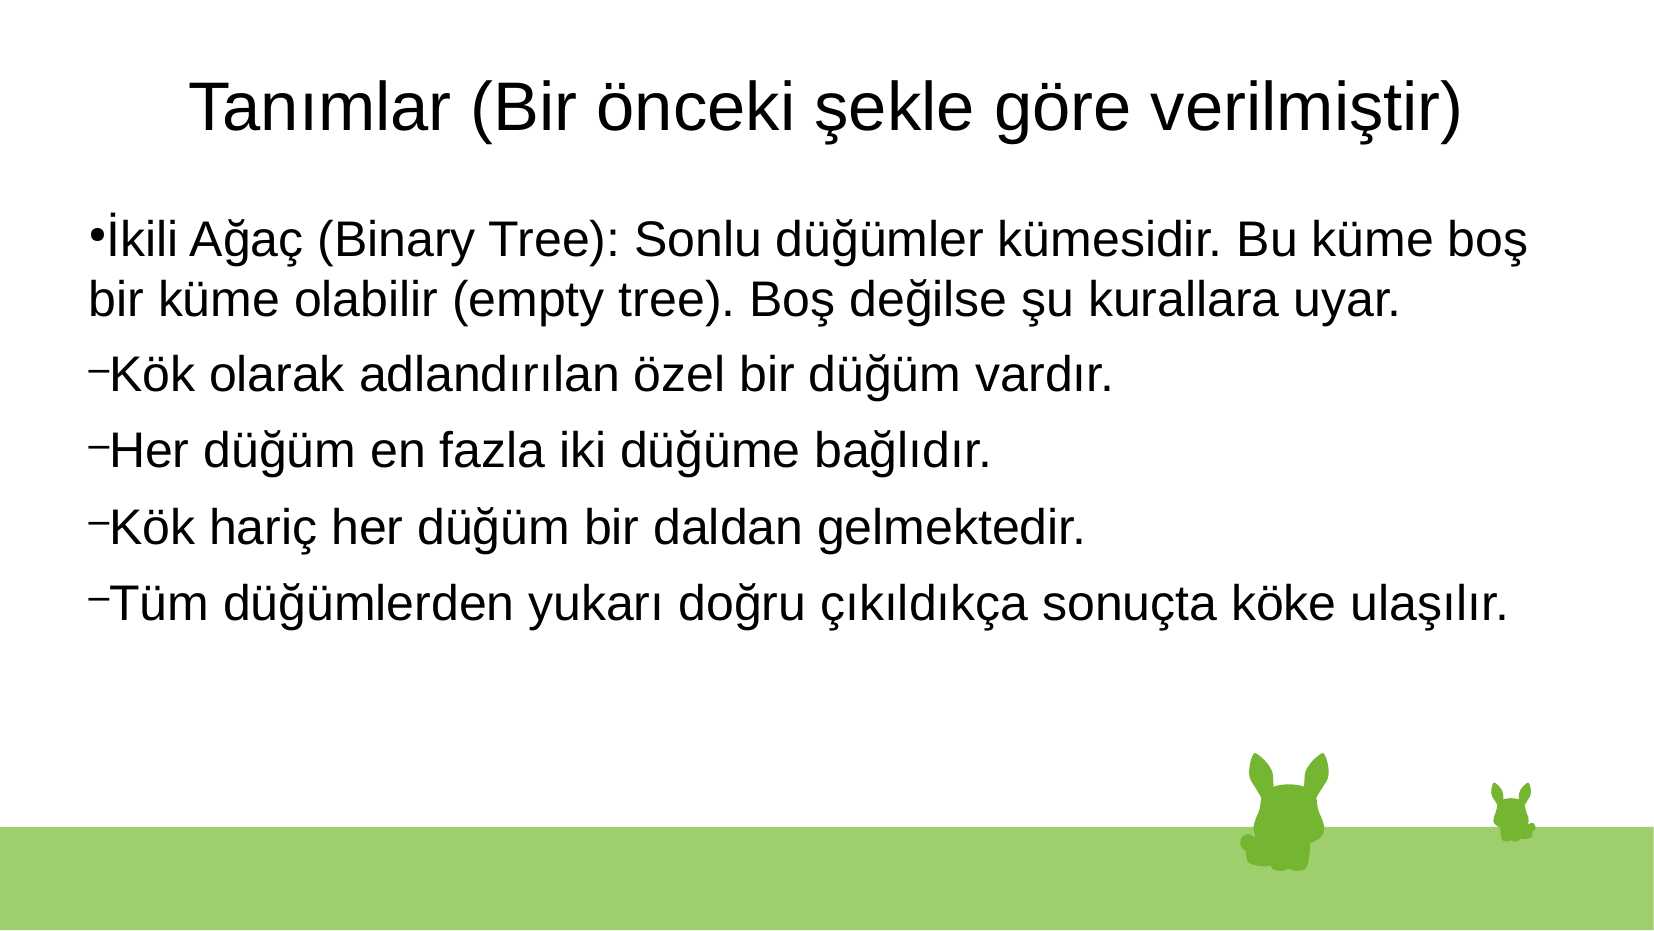

# Tanımlar (Bir önceki şekle göre verilmiştir)
İ﻿kili Ağaç (Binary Tree): Sonlu düğümler kümesidir. Bu küme boş bir küme olabilir (empty tree). Boş değilse şu kurallara uyar.
Kök olarak adlandırılan özel bir düğüm vardır.
Her düğüm en fazla iki düğüme bağlıdır.
Kök hariç her düğüm bir daldan gelmektedir.
Tüm düğümlerden yukarı doğru çıkıldıkça sonuçta köke ulaşılır.